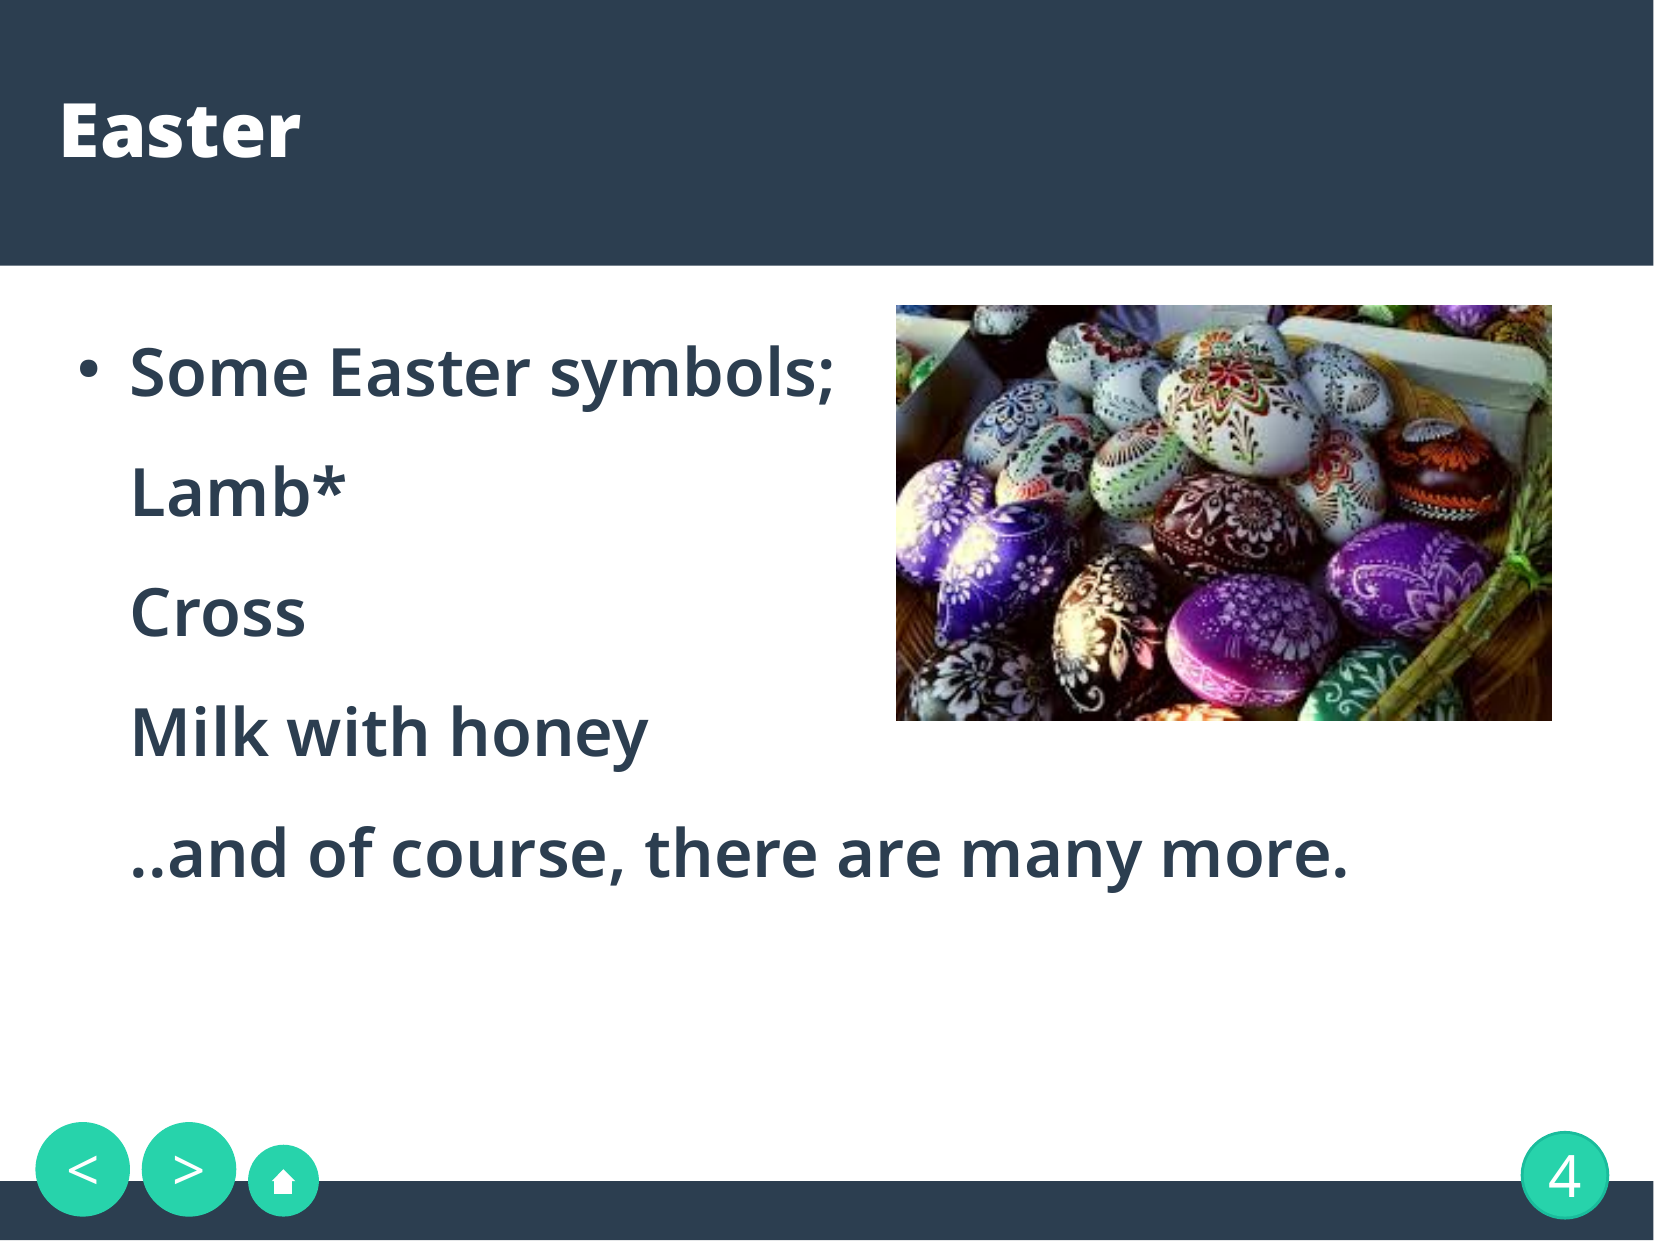

# Easter
Some Easter symbols;
Lamb*
Cross
Milk with honey
..and of course, there are many more.
7
<
>
4